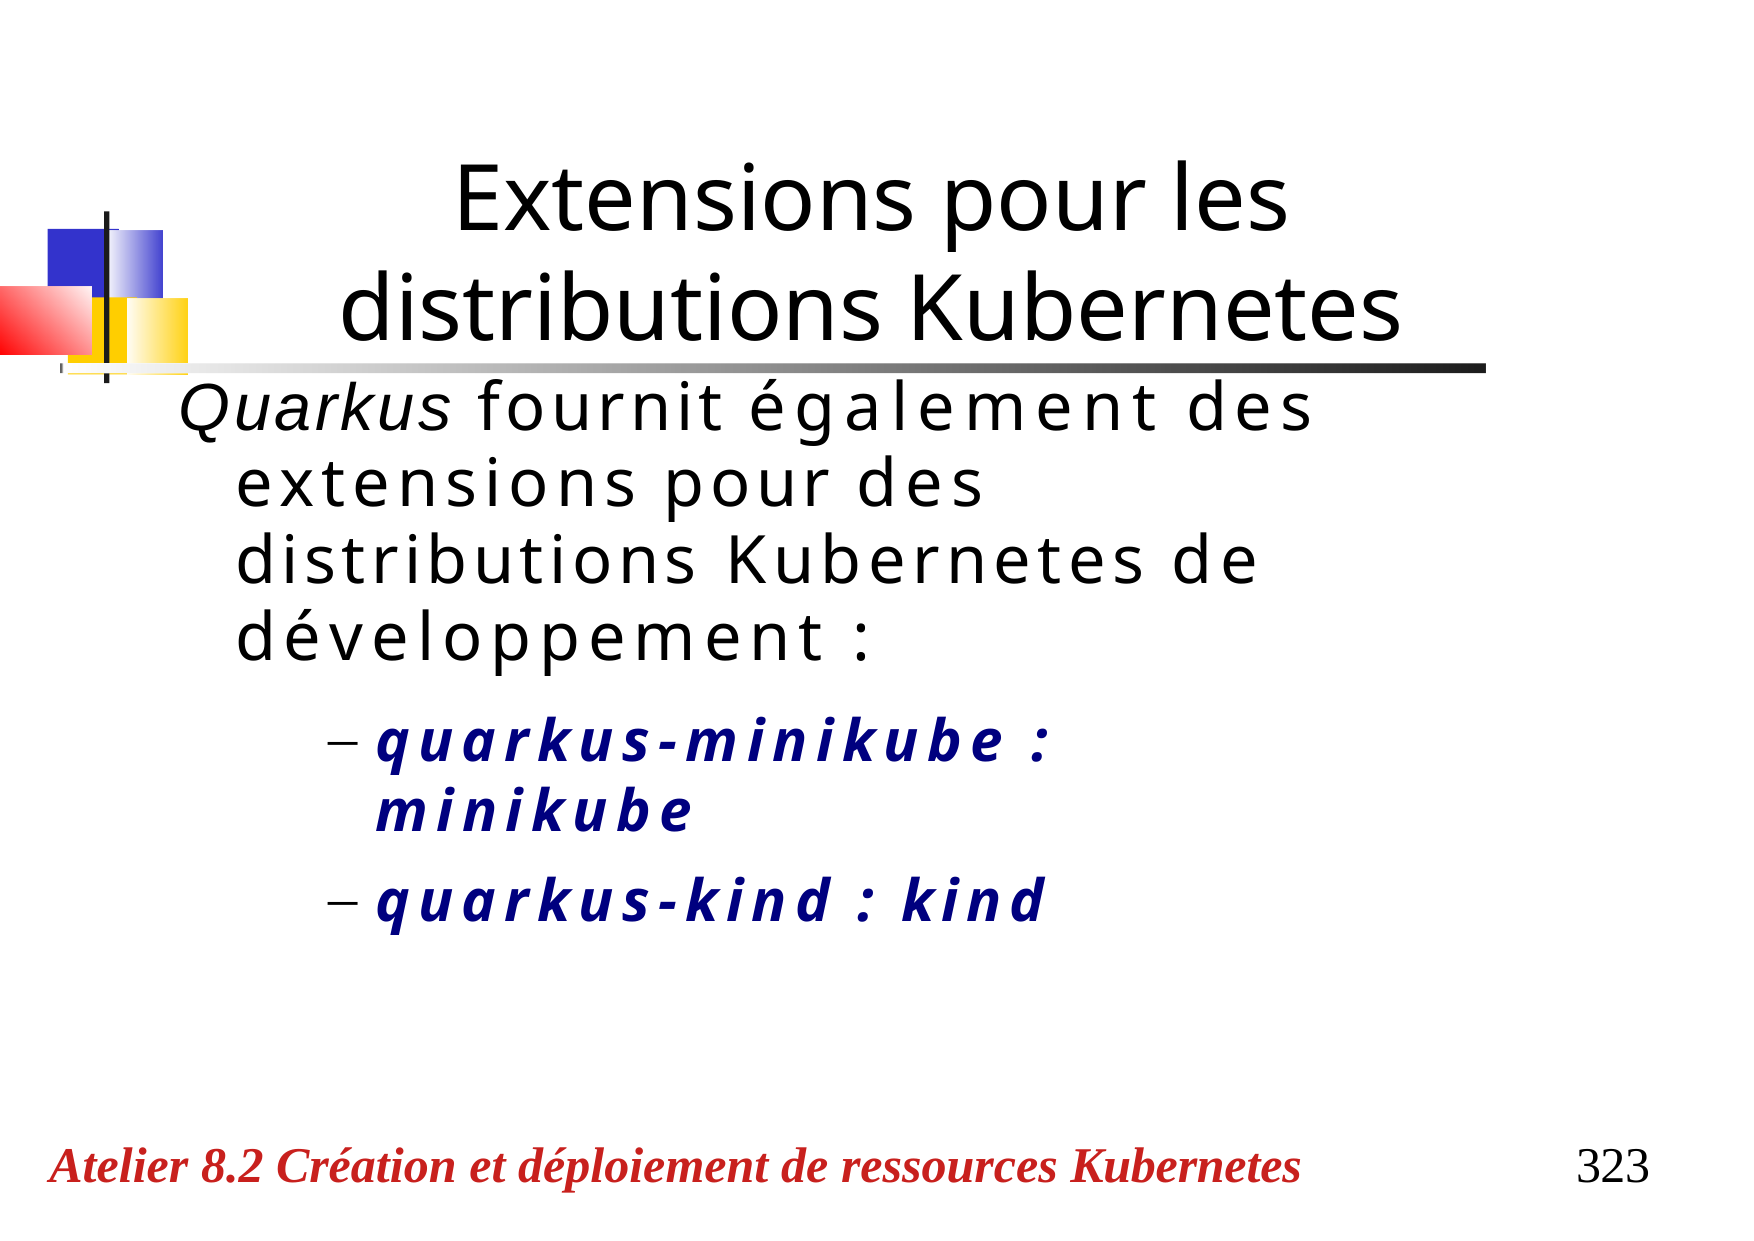

# Extensions pour les distributions Kubernetes
Quarkus fournit également des extensions pour des distributions Kubernetes de développement :
quarkus-minikube : minikube
quarkus-kind : kind
Atelier 8.2 Création et déploiement de ressources Kubernetes
323